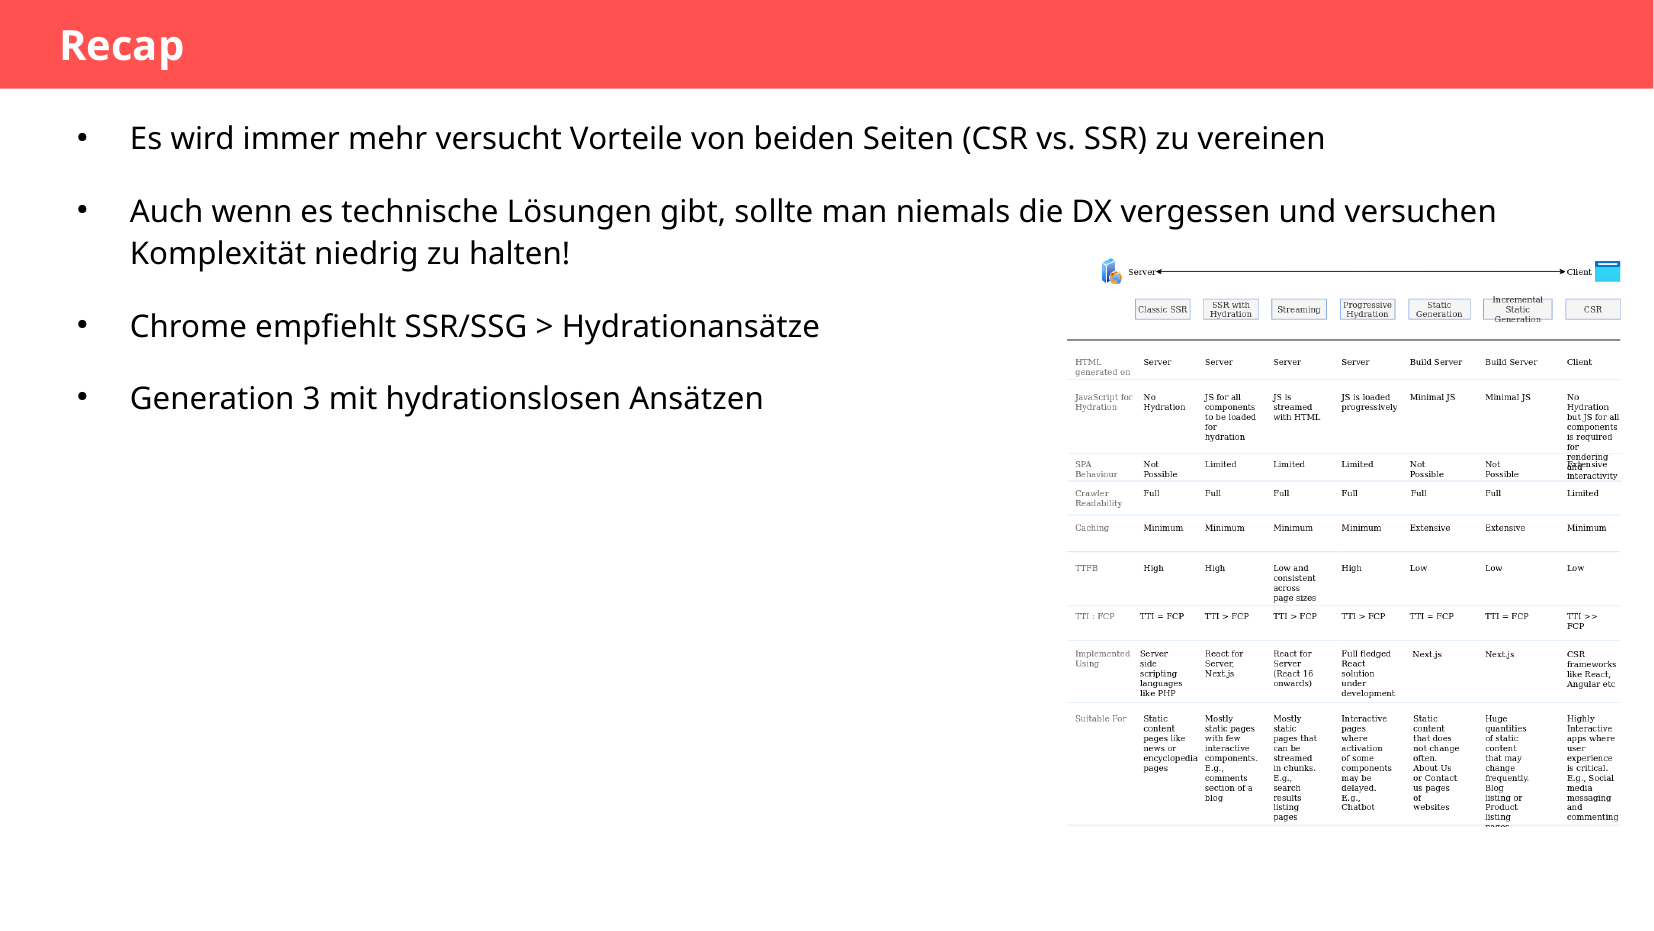

Recap
# Es wird immer mehr versucht Vorteile von beiden Seiten (CSR vs. SSR) zu vereinen
Auch wenn es technische Lösungen gibt, sollte man niemals die DX vergessen und versuchen Komplexität niedrig zu halten!
Chrome empfiehlt SSR/SSG > Hydrationansätze
Generation 3 mit hydrationslosen Ansätzen